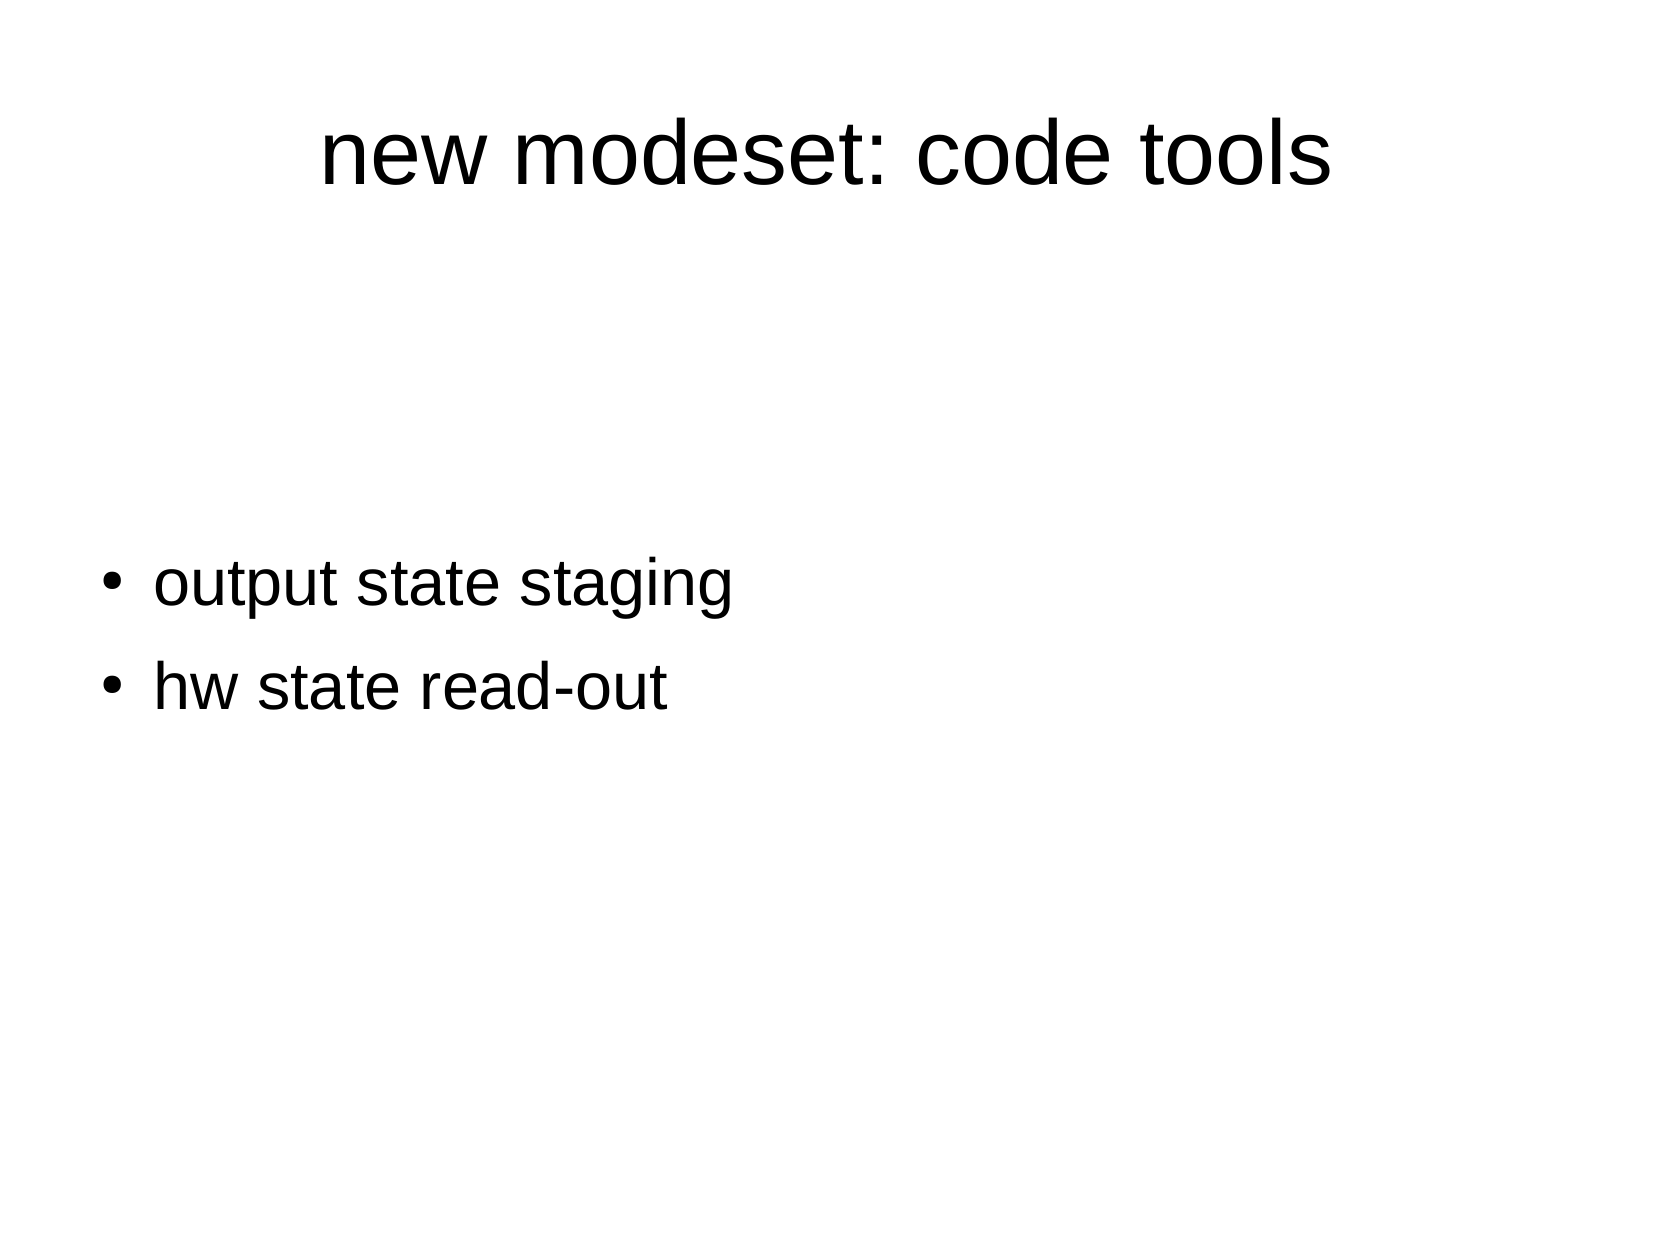

# new modeset: code tools
output state staging
hw state read-out